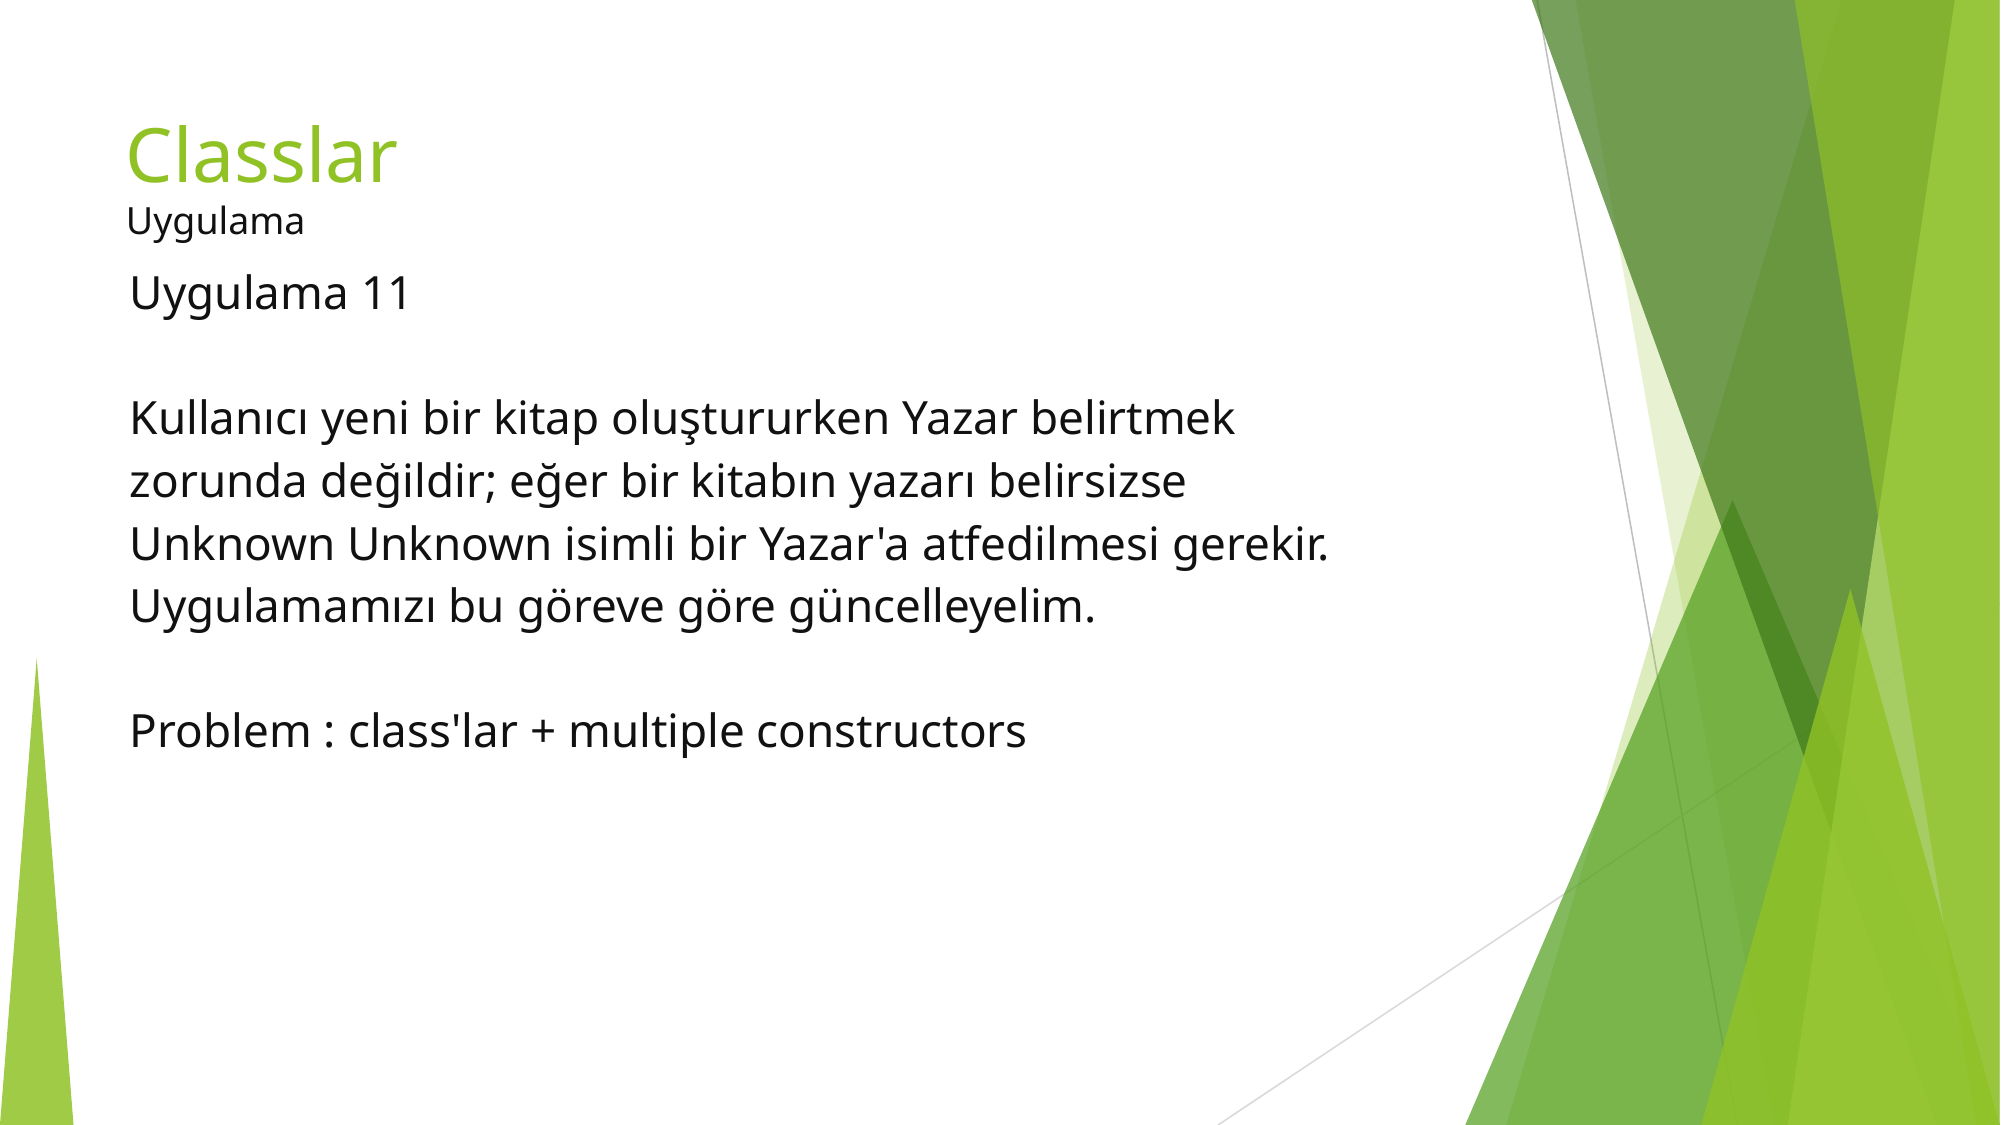

# Classlar Uygulama
Uygulama 11
Kullanıcı yeni bir kitap oluştururken Yazar belirtmek zorunda değildir; eğer bir kitabın yazarı belirsizse Unknown Unknown isimli bir Yazar'a atfedilmesi gerekir. Uygulamamızı bu göreve göre güncelleyelim.
Problem : class'lar + multiple constructors